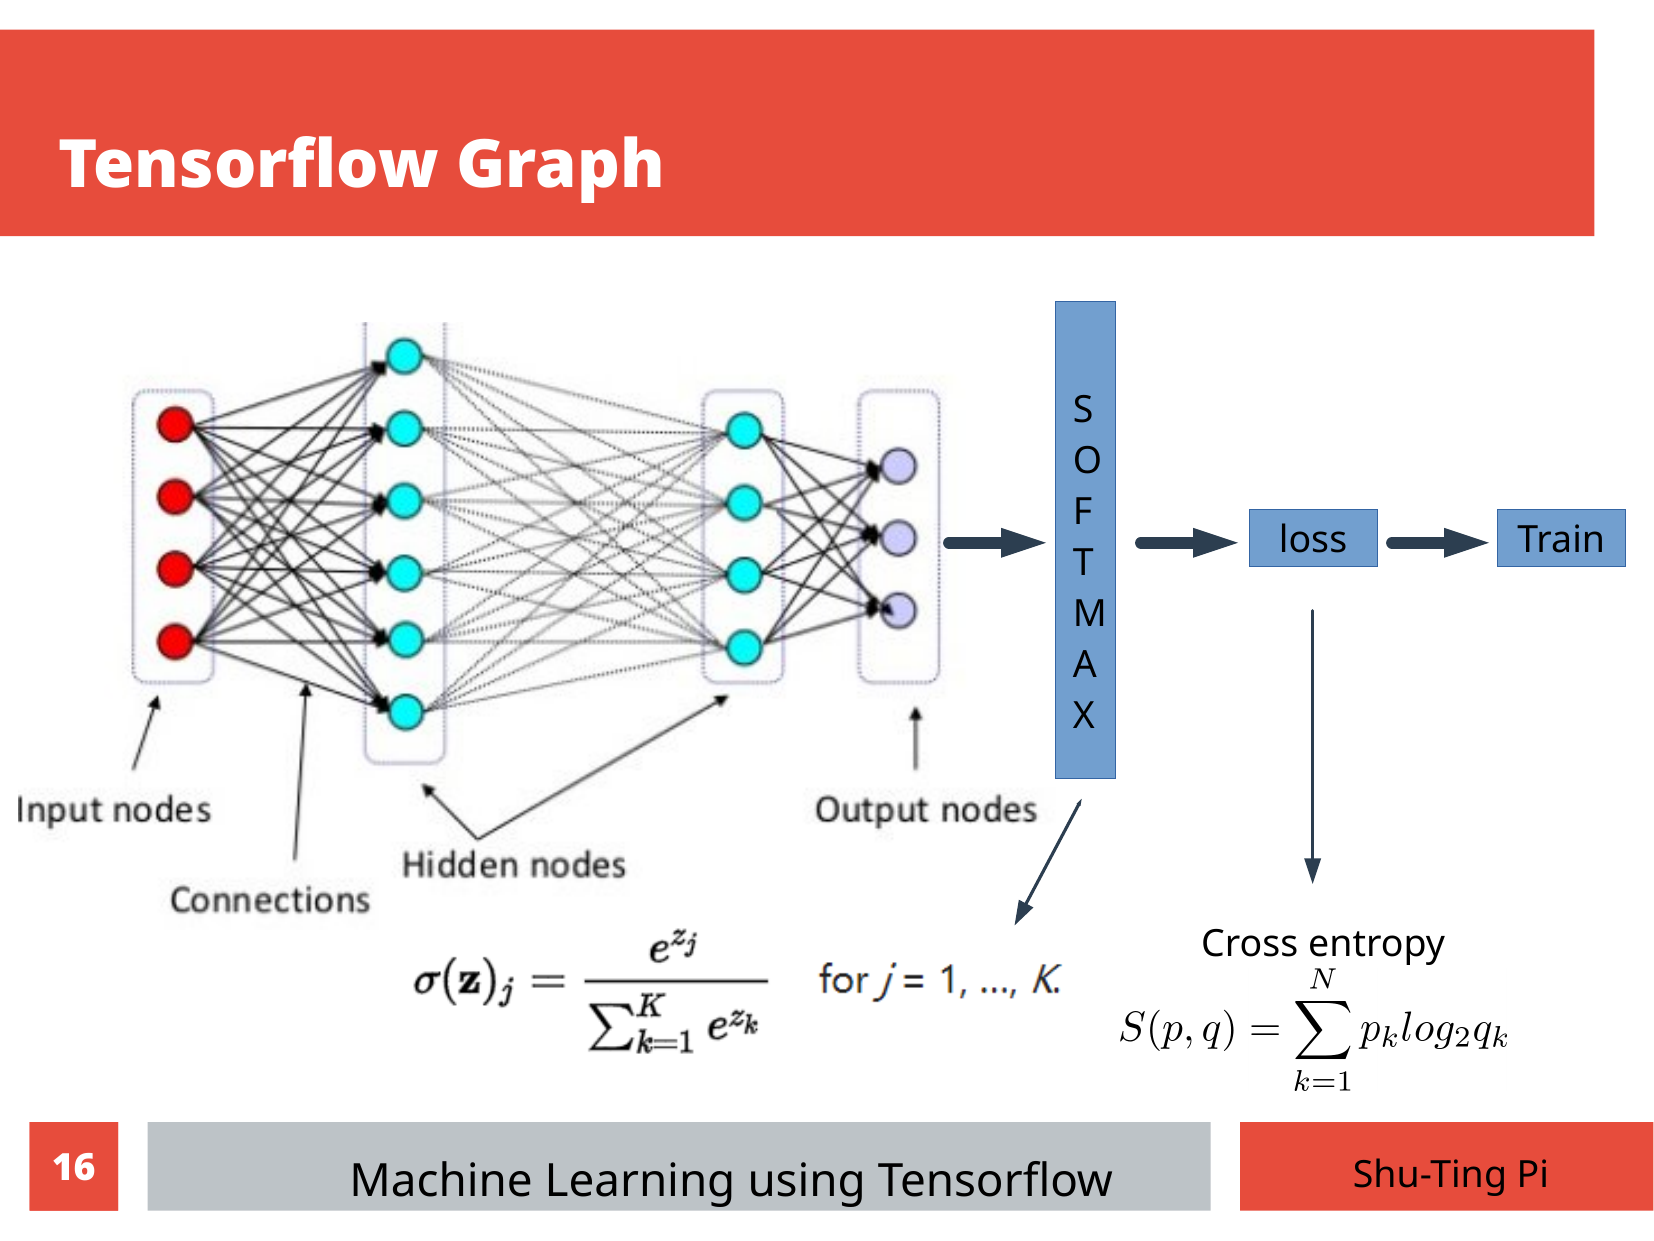

# Tensorflow Graph
S
O
F
T
M
A
X
loss
Train
Cross entropy
16
Machine Learning using Tensorflow
Shu-Ting Pi